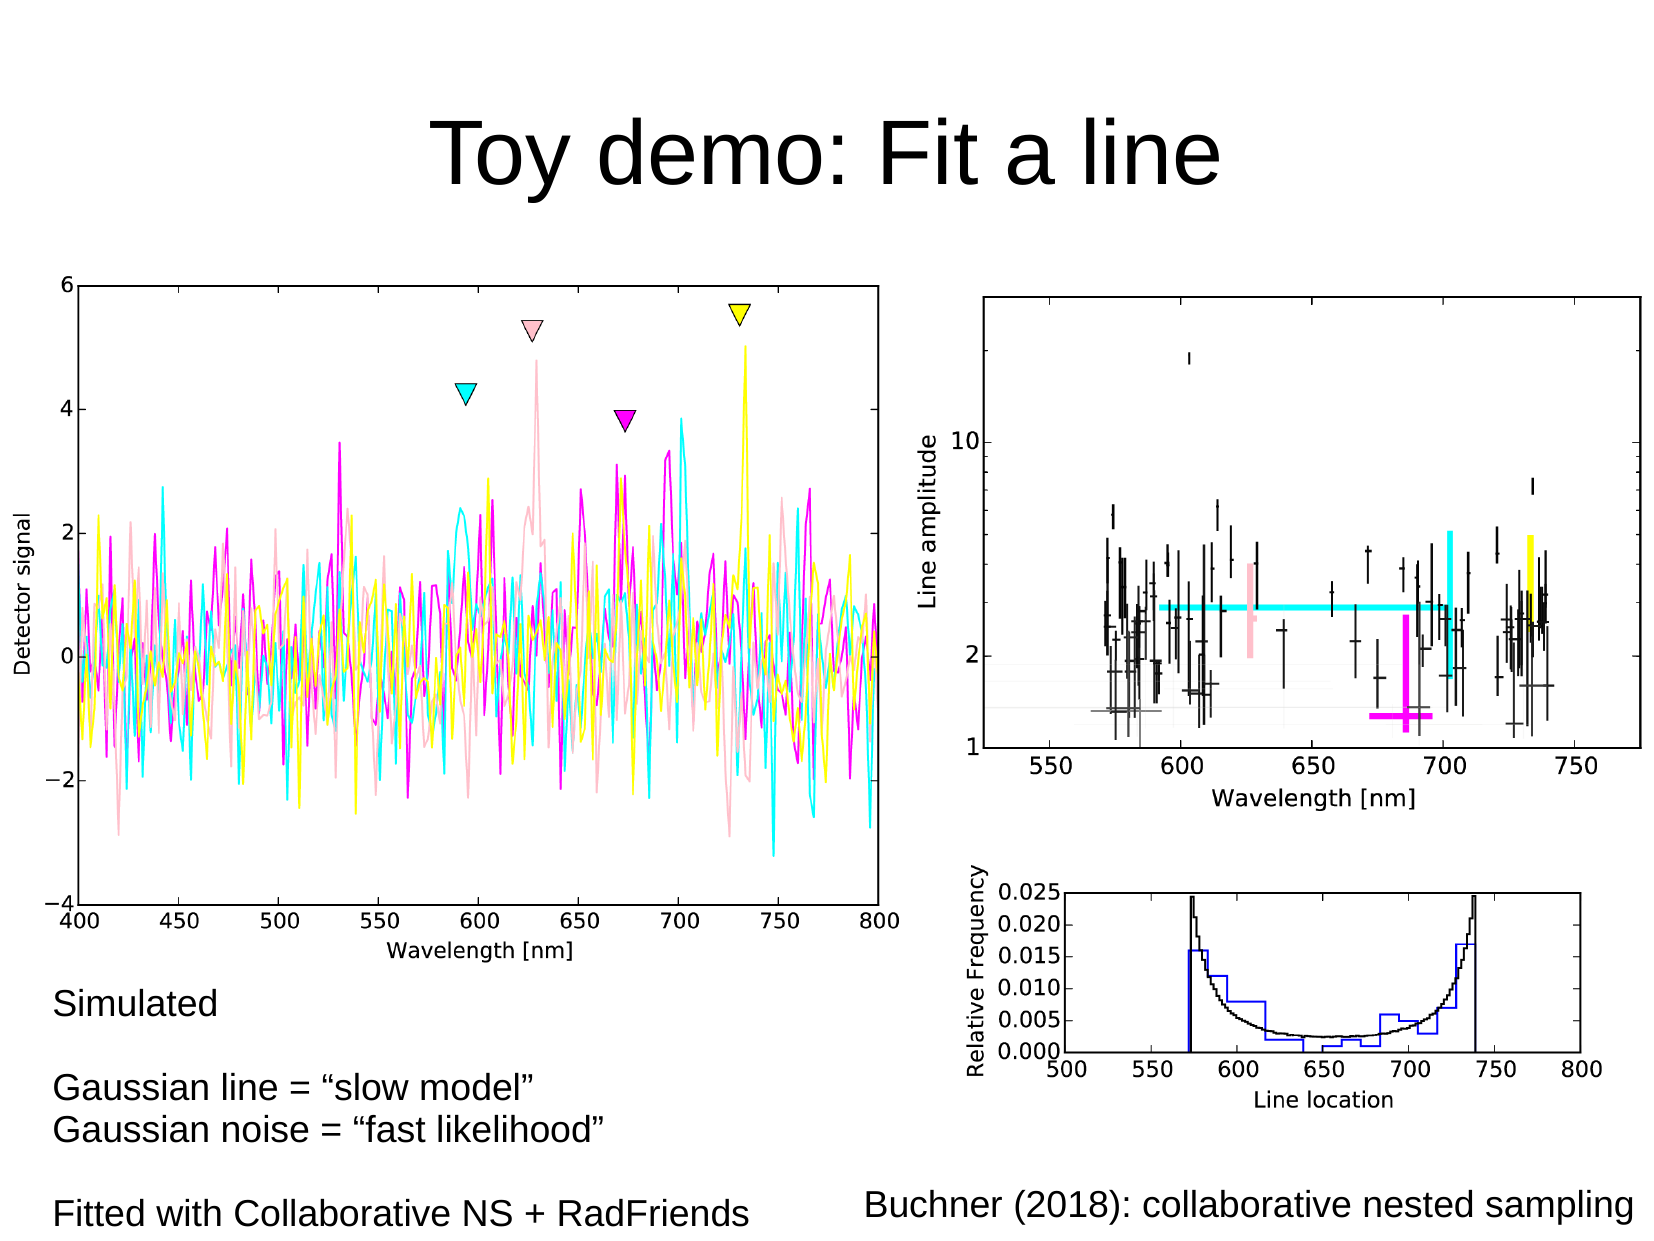

# Toy demo: Fit a line
Simulated
Gaussian line = “slow model”
Gaussian noise = “fast likelihood”
Fitted with Collaborative NS + RadFriends
Buchner (2018): collaborative nested sampling